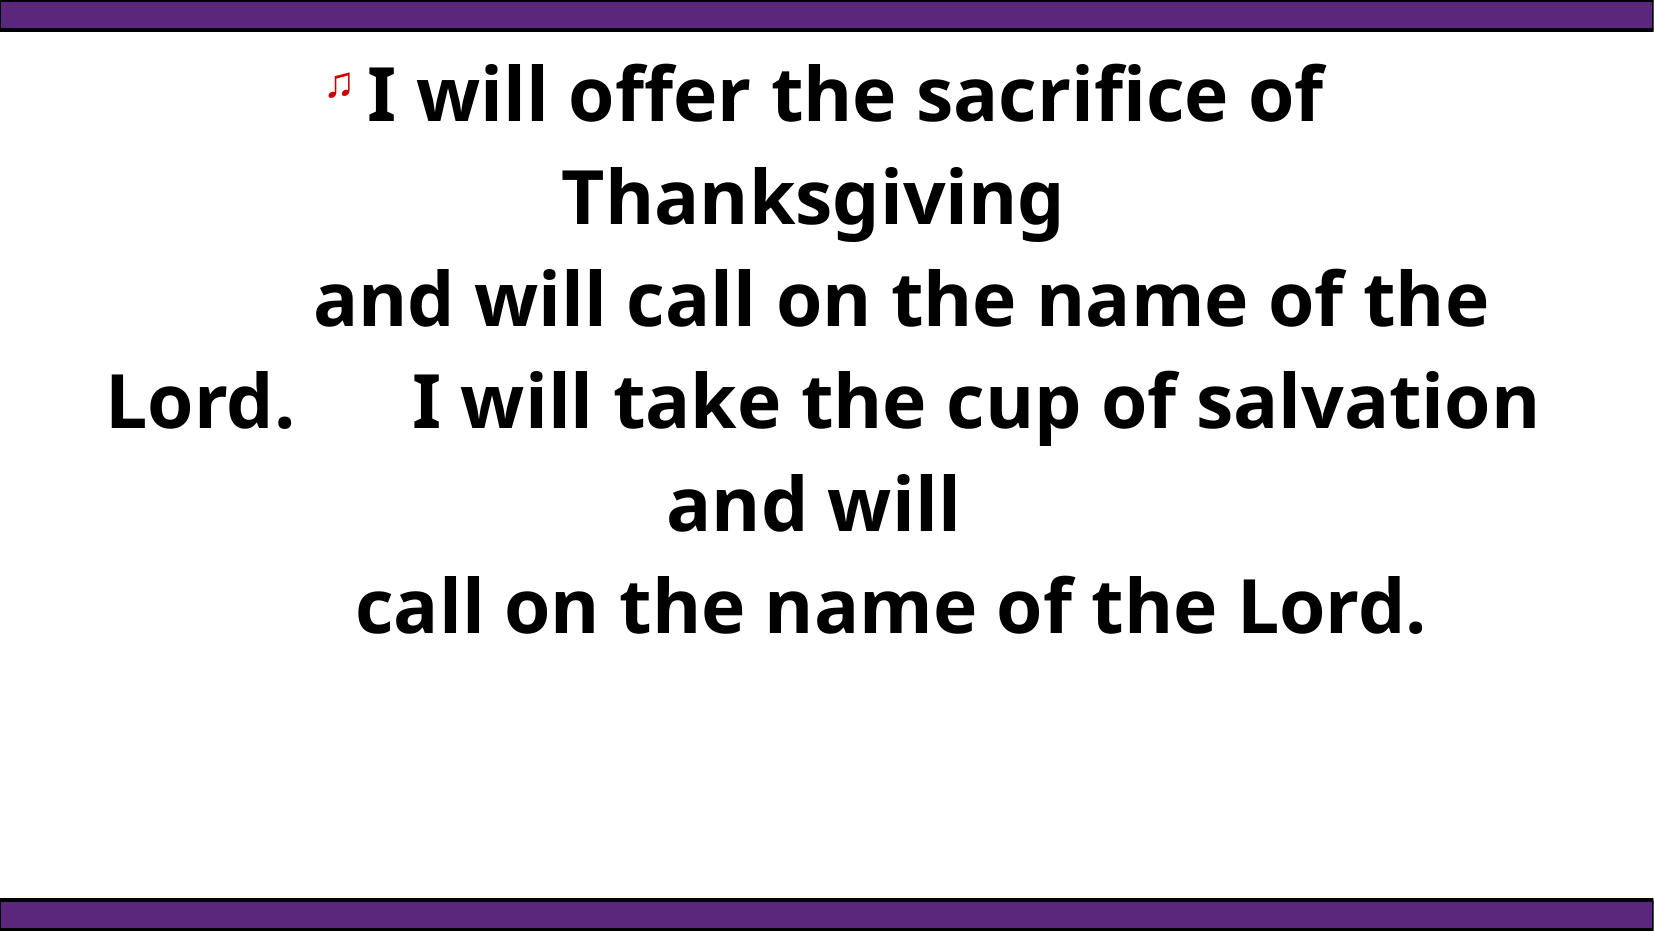

♫ I will offer the sacrifice of Thanksgiving
 and will call on the name of the Lord. I will take the cup of salvation and will
 call on the name of the Lord.